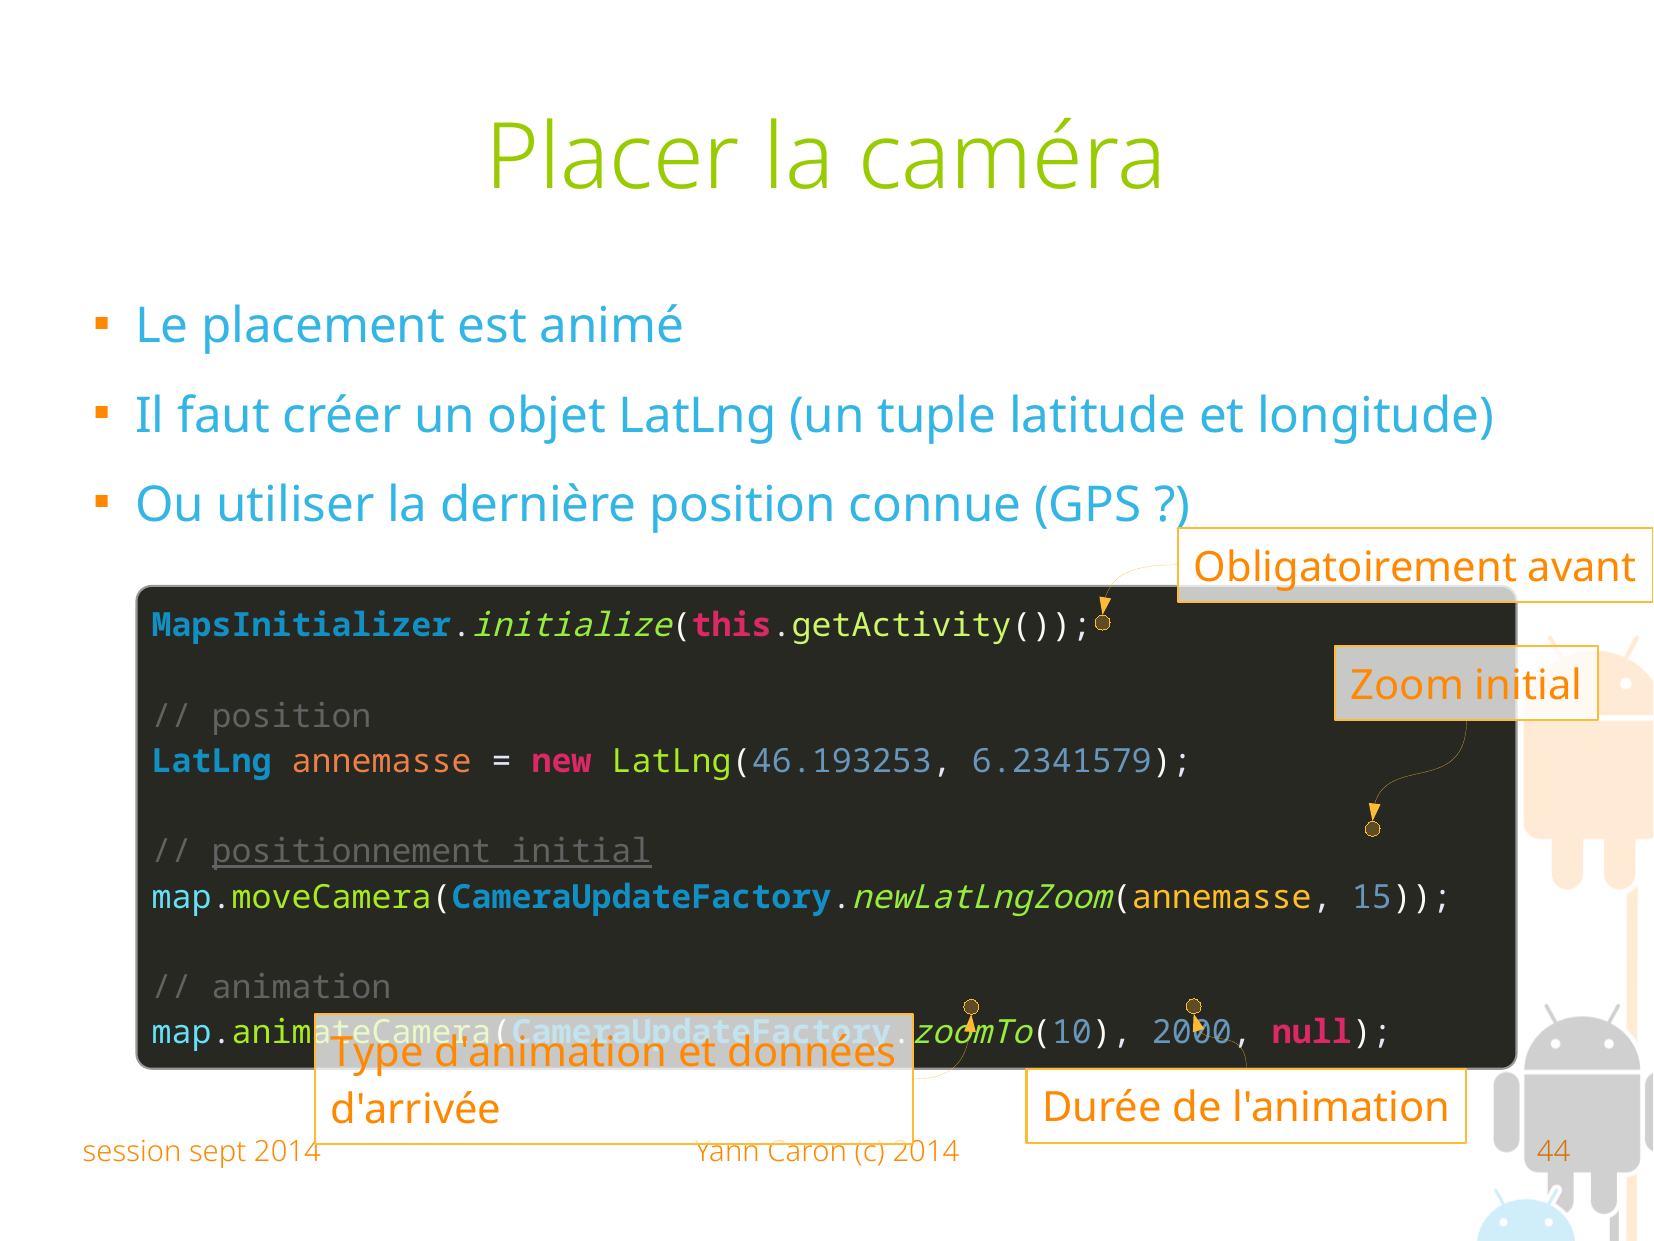

# Placer la caméra
Le placement est animé
Il faut créer un objet LatLng (un tuple latitude et longitude)
Ou utiliser la dernière position connue (GPS ?)
Obligatoirement avant
MapsInitializer.initialize(this.getActivity());
// position
LatLng annemasse = new LatLng(46.193253, 6.2341579);
// positionnement initial
map.moveCamera(CameraUpdateFactory.newLatLngZoom(annemasse, 15));
// animation
map.animateCamera(CameraUpdateFactory.zoomTo(10), 2000, null);
Zoom initial
Type d'animation et données
d'arrivée
Durée de l'animation
session sept 2014
Yann Caron (c) 2014
44